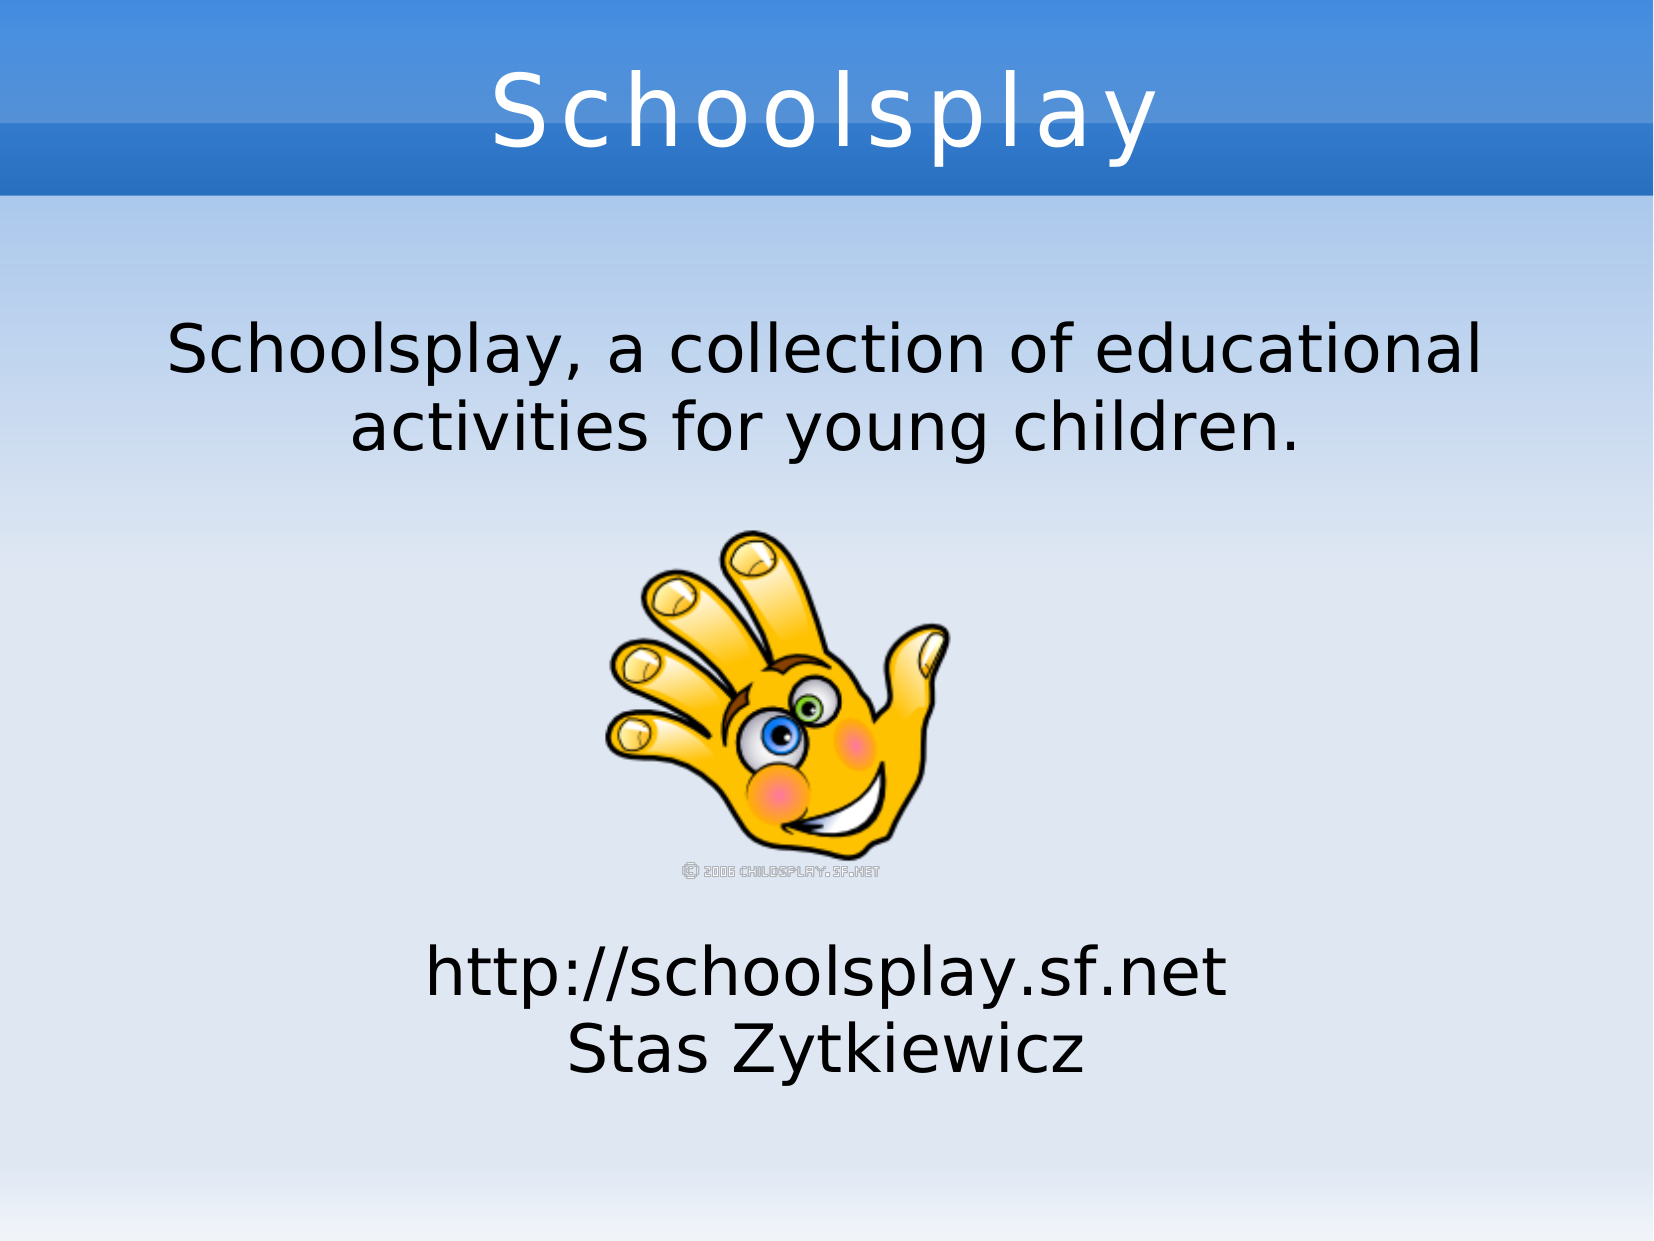

# Schoolsplay
Schoolsplay, a collection of educational activities for young children.
http://schoolsplay.sf.net
Stas Zytkiewicz